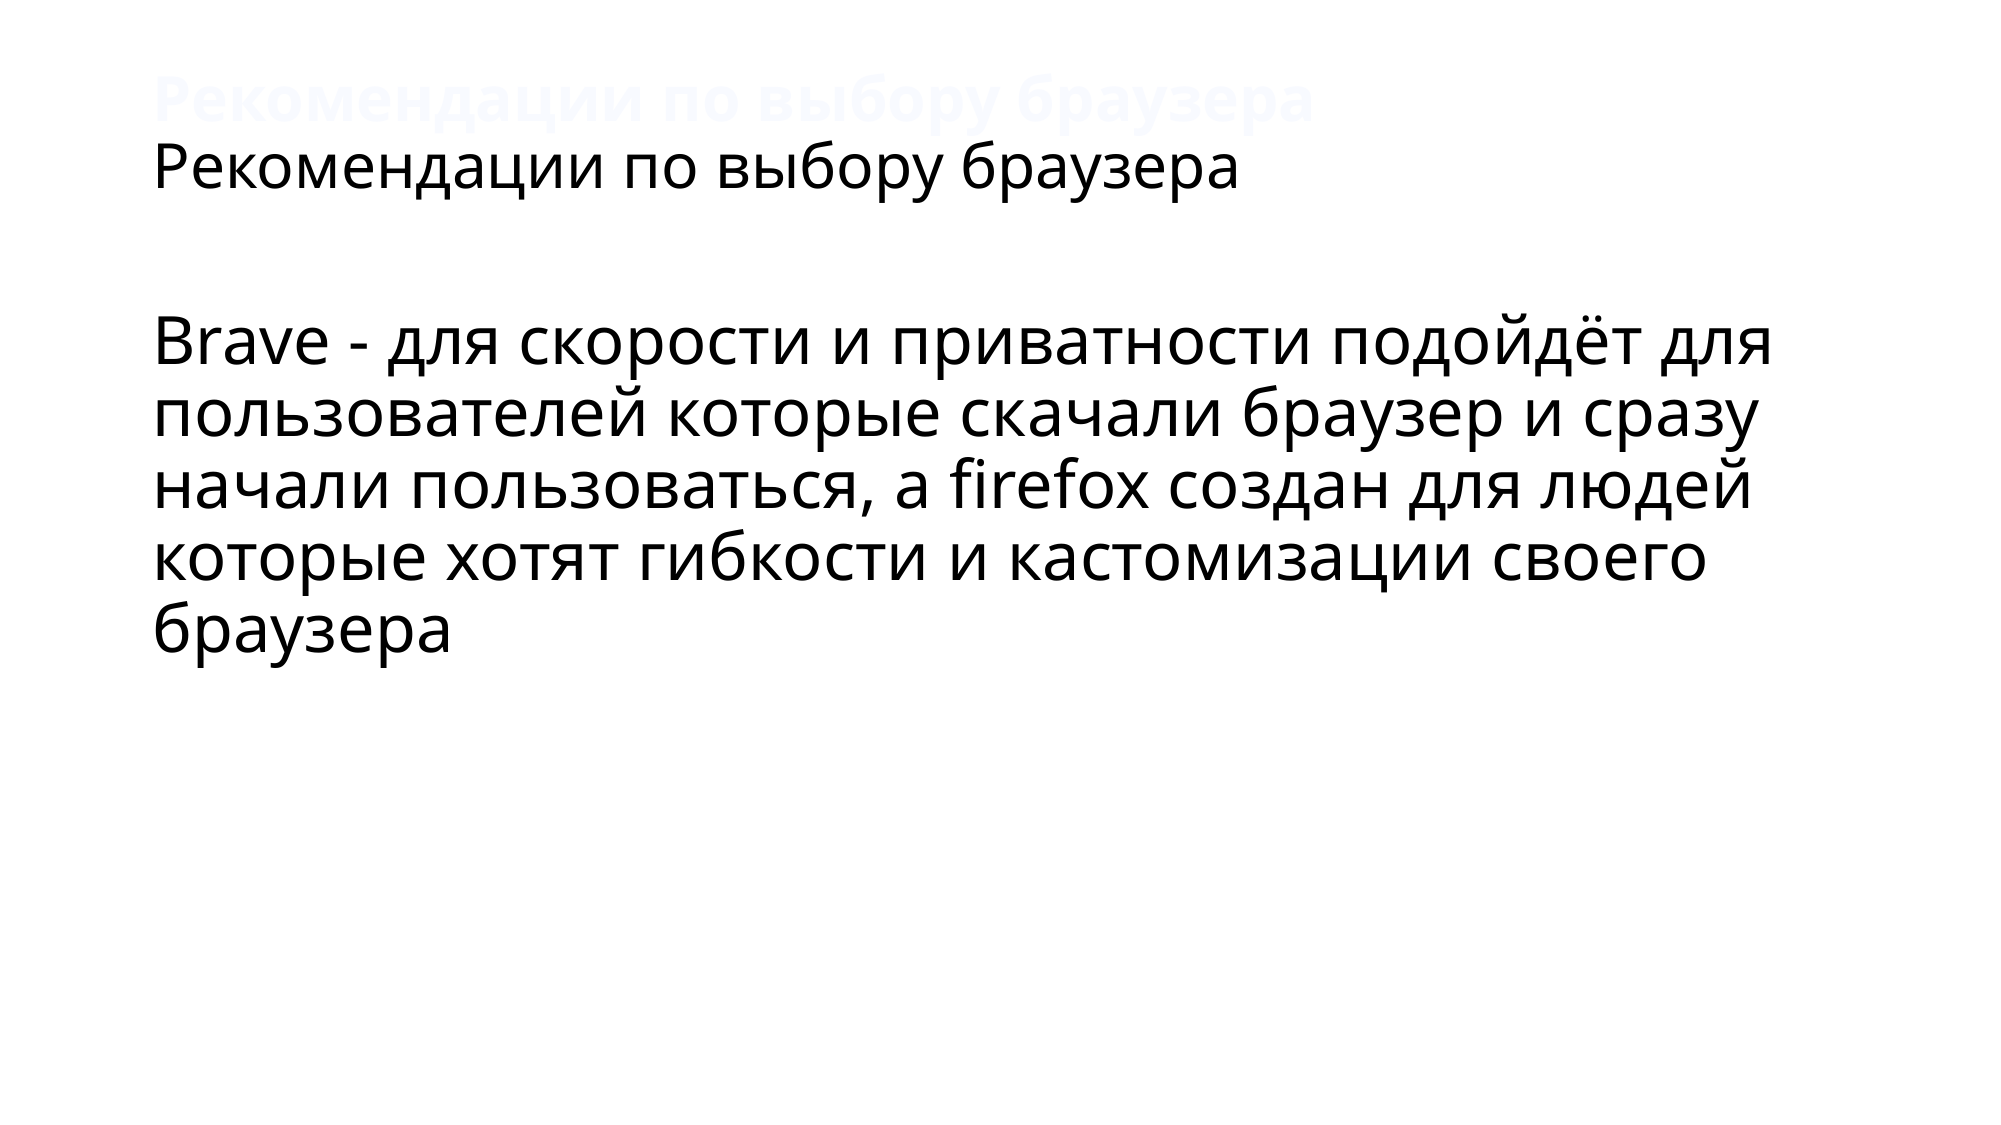

# Рекомендации по выбору браузера
Рекомендации по выбору браузера
Brave - для скорости и приватности подойдёт для пользователей которые скачали браузер и сразу начали пользоваться, а firefox создан для людей которые хотят гибкости и кастомизации своего браузера